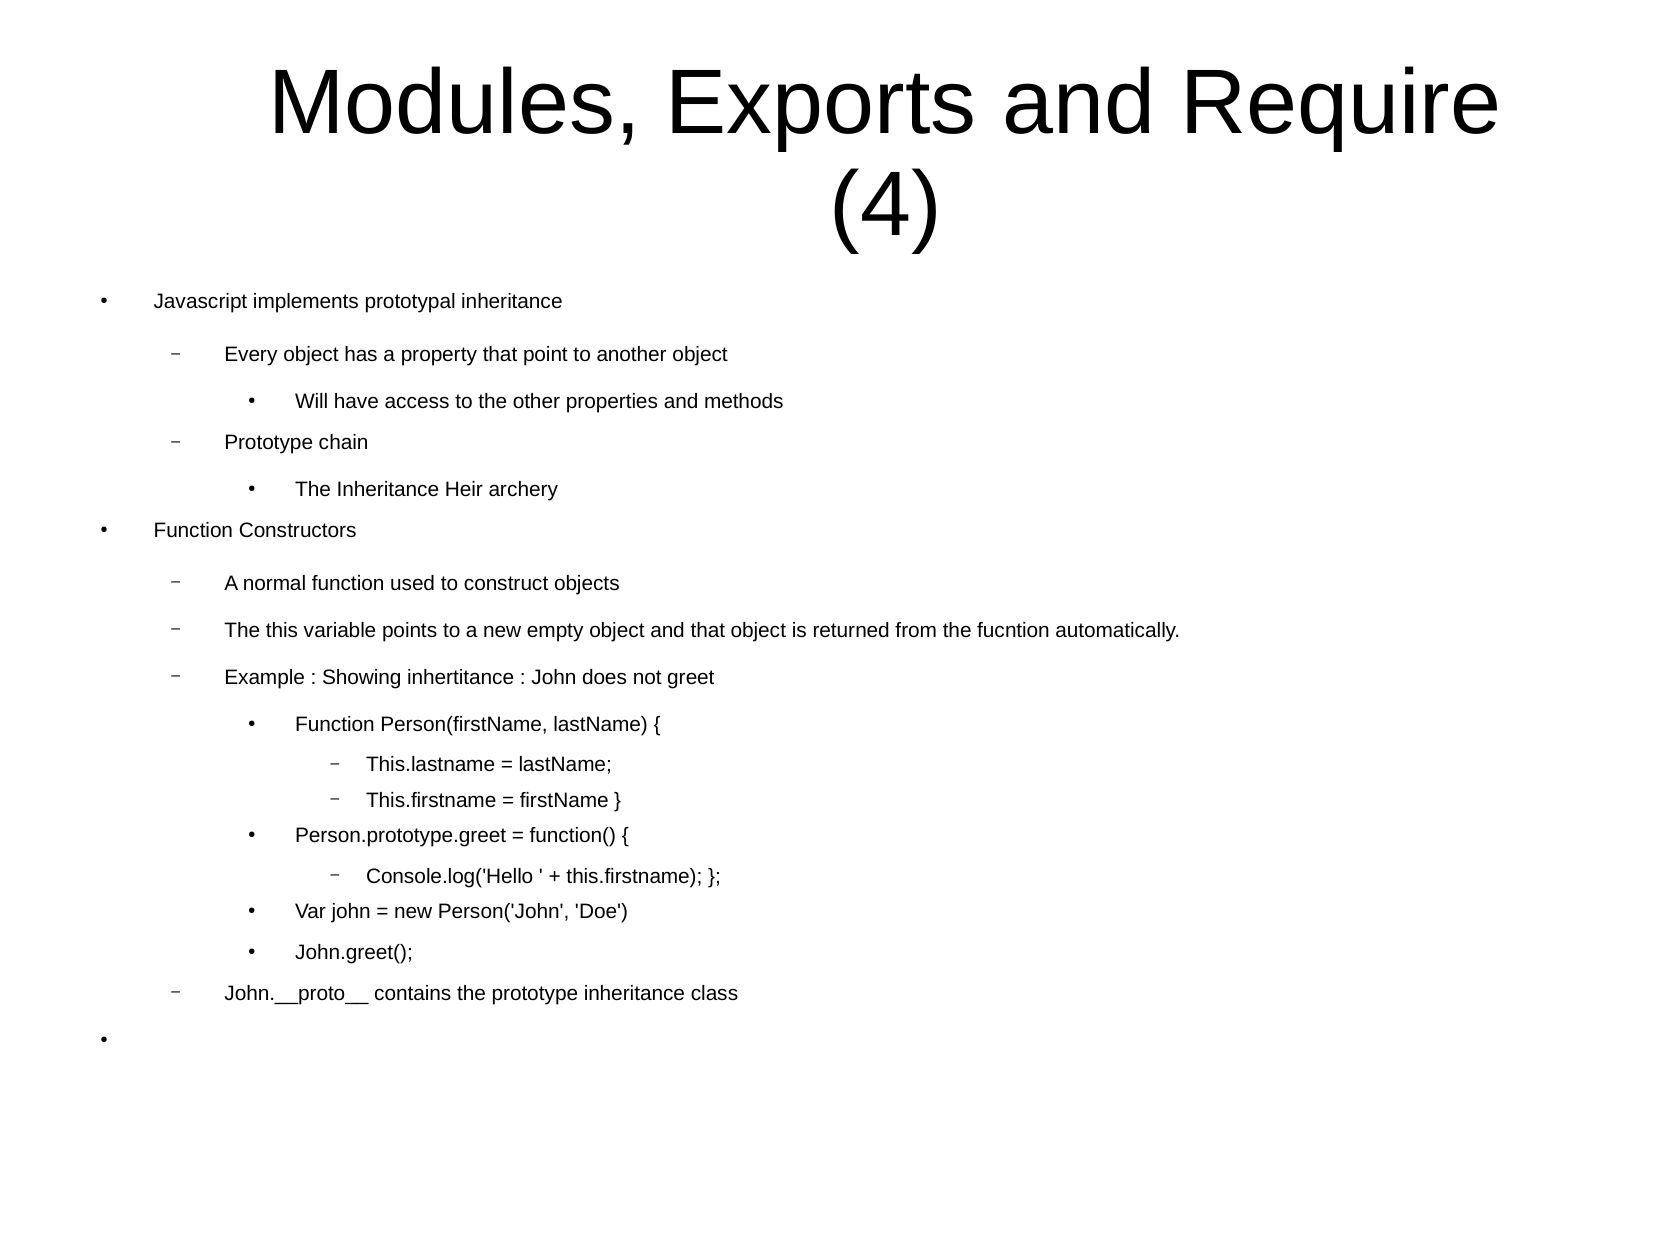

# Modules, Exports and Require (4)
Javascript implements prototypal inheritance
Every object has a property that point to another object
Will have access to the other properties and methods
Prototype chain
The Inheritance Heir archery
Function Constructors
A normal function used to construct objects
The this variable points to a new empty object and that object is returned from the fucntion automatically.
Example : Showing inhertitance : John does not greet
Function Person(firstName, lastName) {
This.lastname = lastName;
This.firstname = firstName }
Person.prototype.greet = function() {
Console.log('Hello ' + this.firstname); };
Var john = new Person('John', 'Doe')
John.greet();
John.__proto__ contains the prototype inheritance class